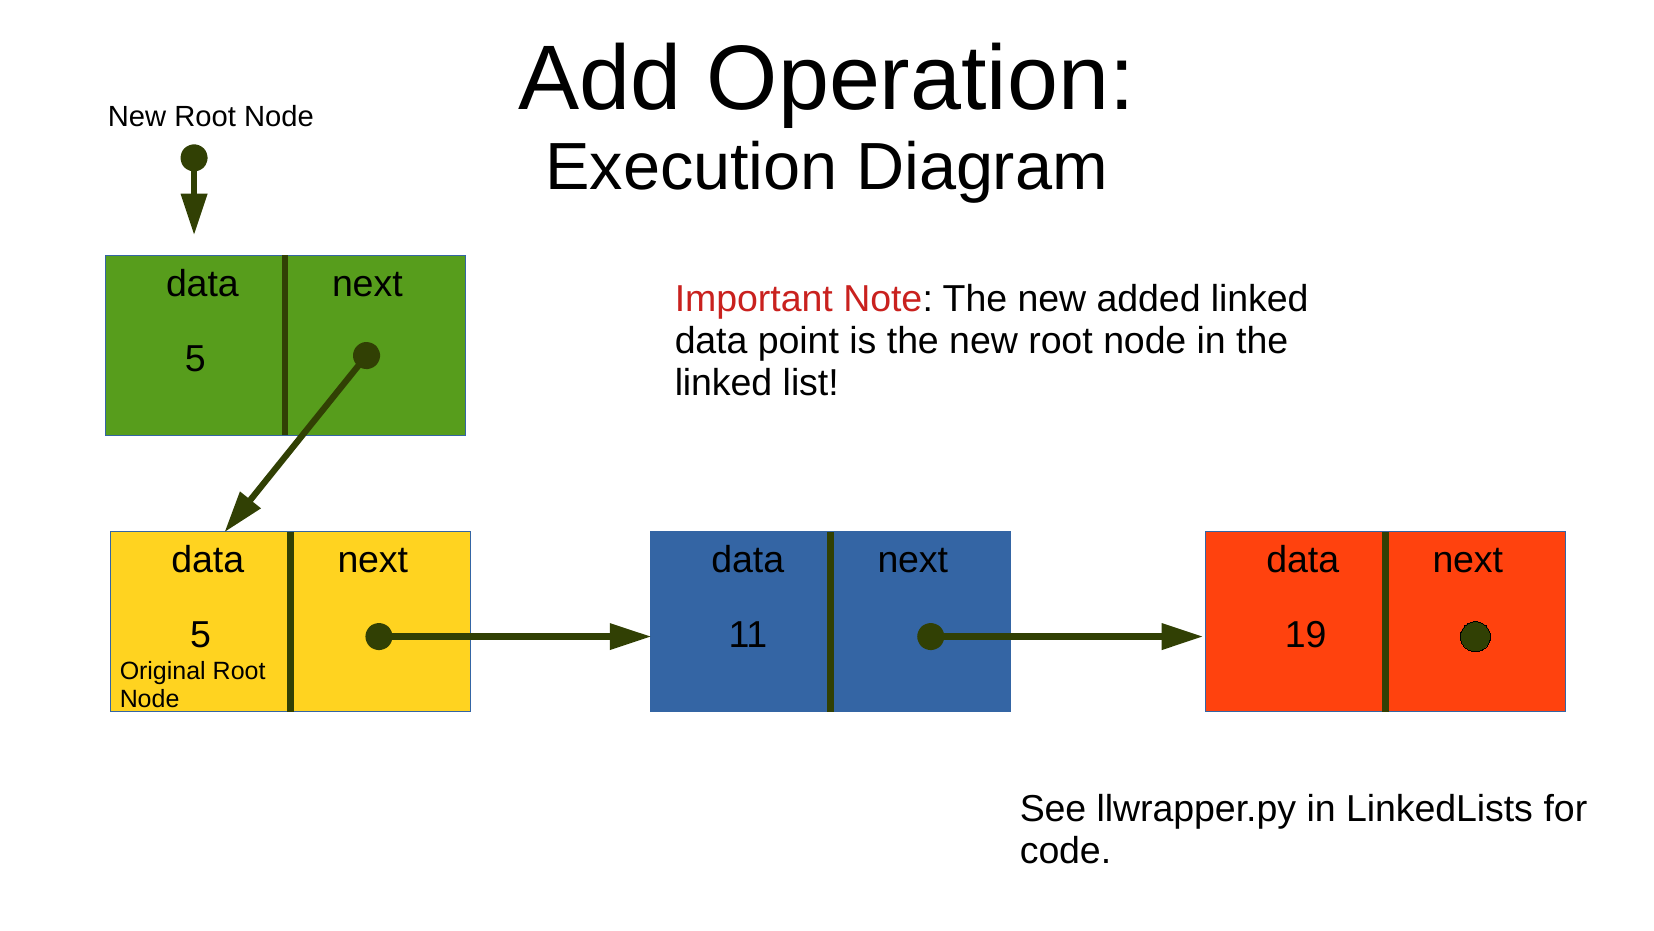

# Add Operation: Execution Diagram
New Root Node
data
next
Important Note: The new added linked data point is the new root node in the linked list!
5
data
next
data
next
data
next
5
11
19
Original Root Node
See llwrapper.py in LinkedLists for code.